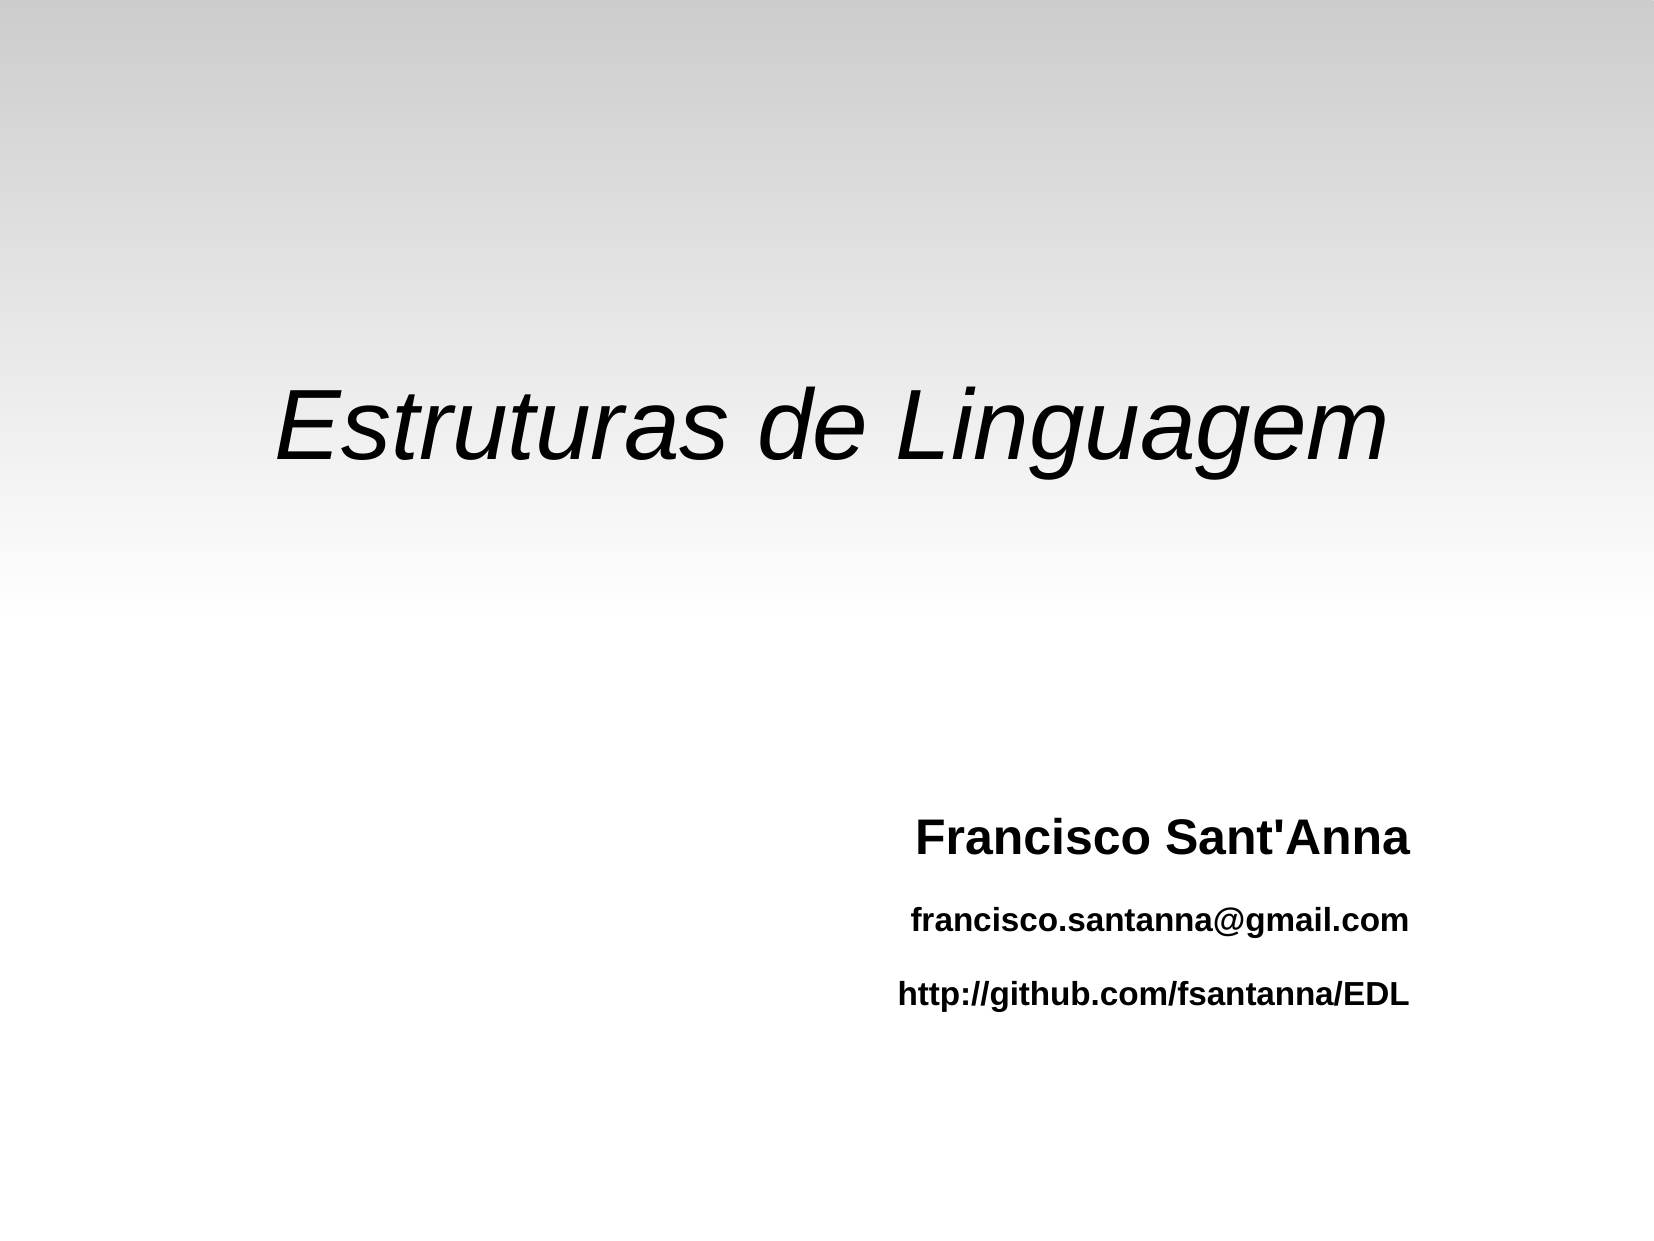

# Estruturas de Linguagem
Francisco Sant'Anna
francisco.santanna@gmail.com
http://github.com/fsantanna/EDL